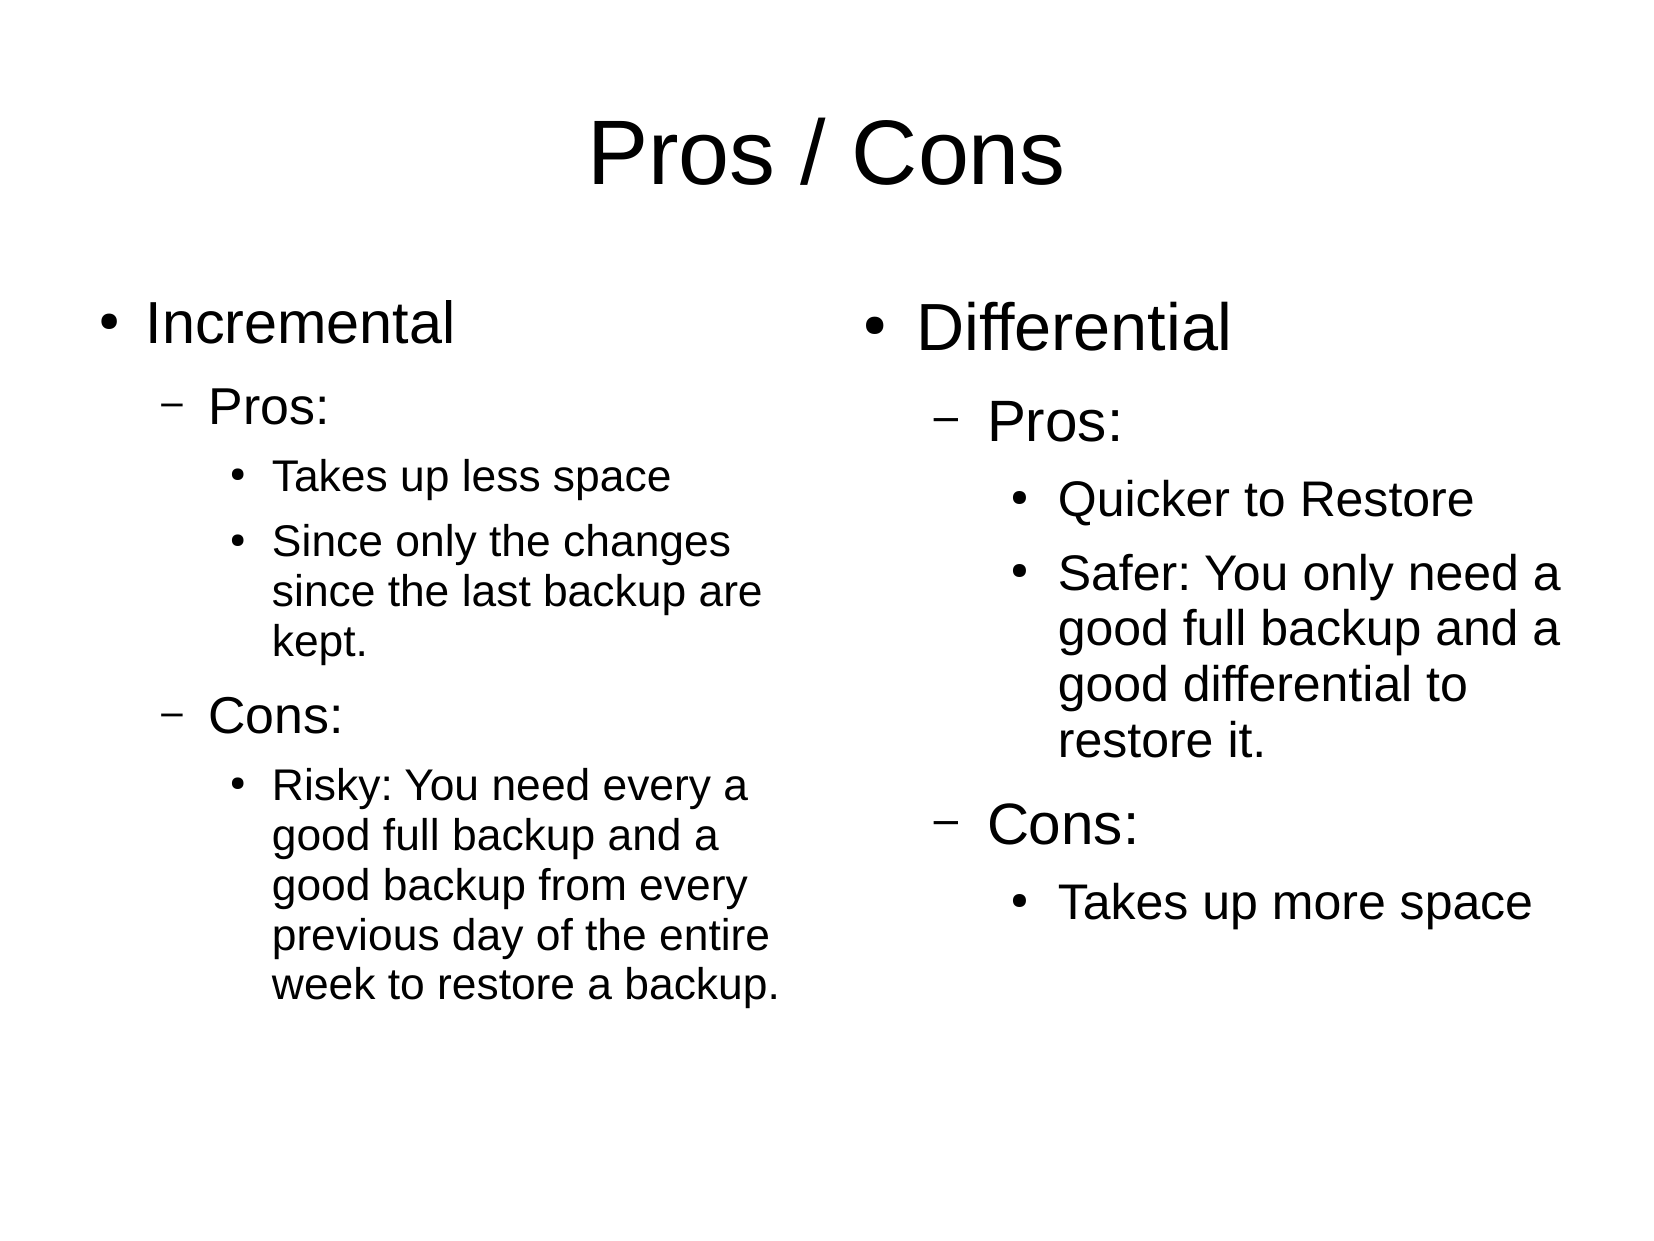

# Pros / Cons
Incremental
Pros:
Takes up less space
Since only the changes since the last backup are kept.
Cons:
Risky: You need every a good full backup and a good backup from every previous day of the entire week to restore a backup.
Differential
Pros:
Quicker to Restore
Safer: You only need a good full backup and a good differential to restore it.
Cons:
Takes up more space